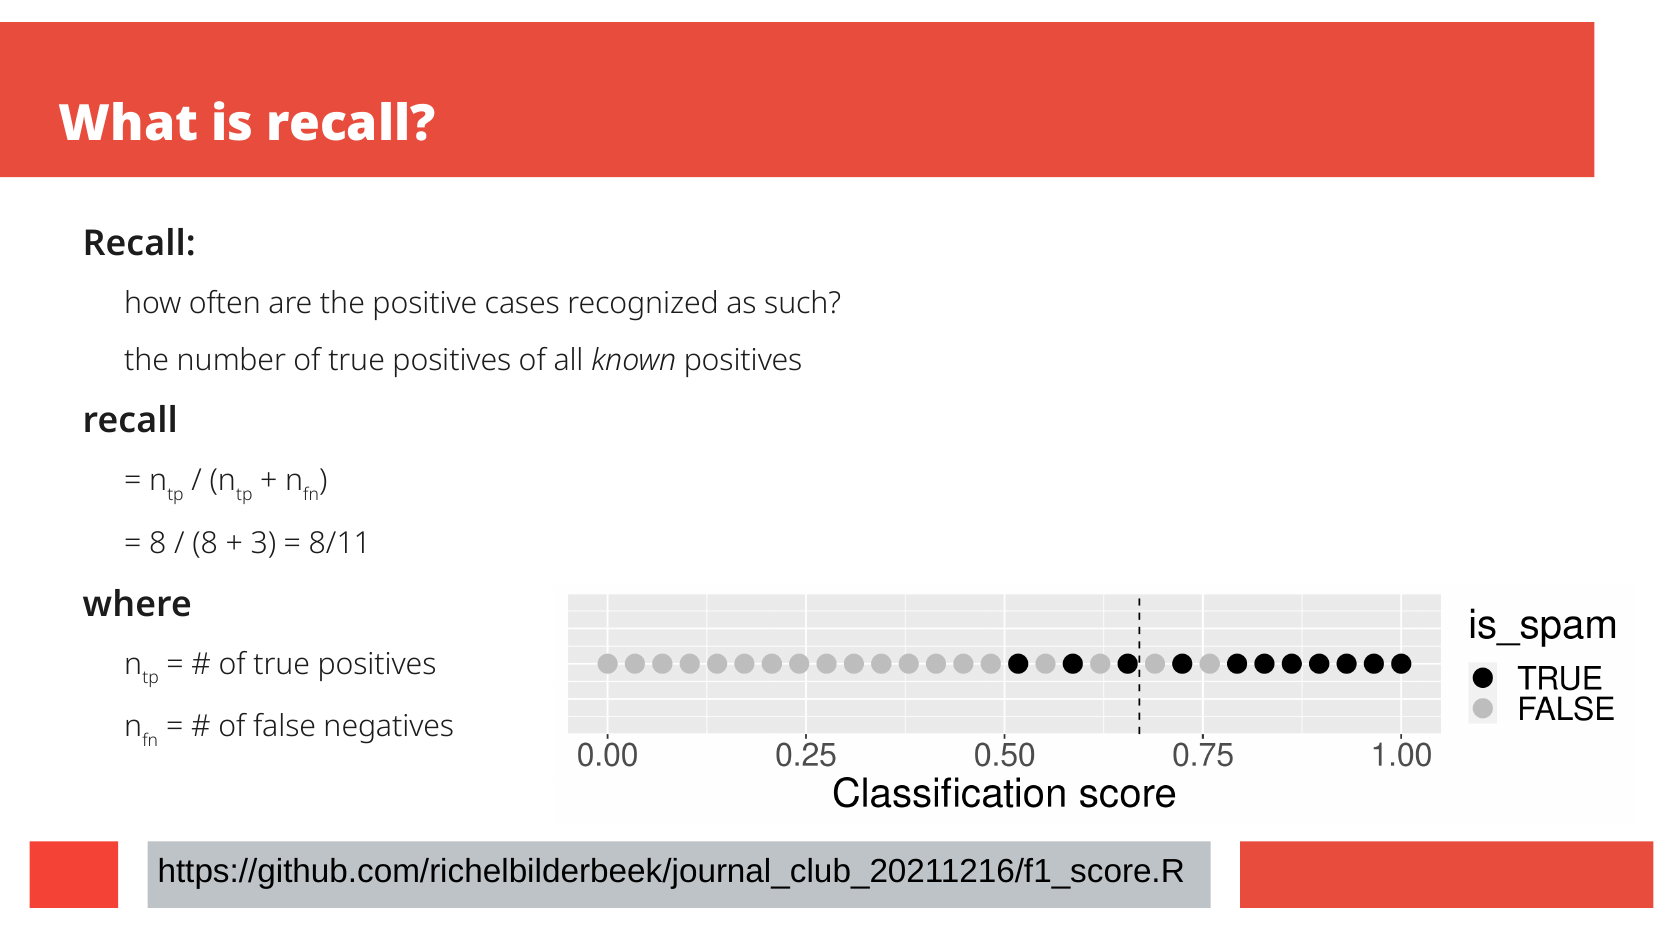

# What is recall?
Recall:
how often are the positive cases recognized as such?
the number of true positives of all known positives
recall
= ntp / (ntp + nfn)
= 8 / (8 + 3) = 8/11
where
ntp = # of true positives
nfn = # of false negatives
https://github.com/richelbilderbeek/journal_club_20211216/f1_score.R